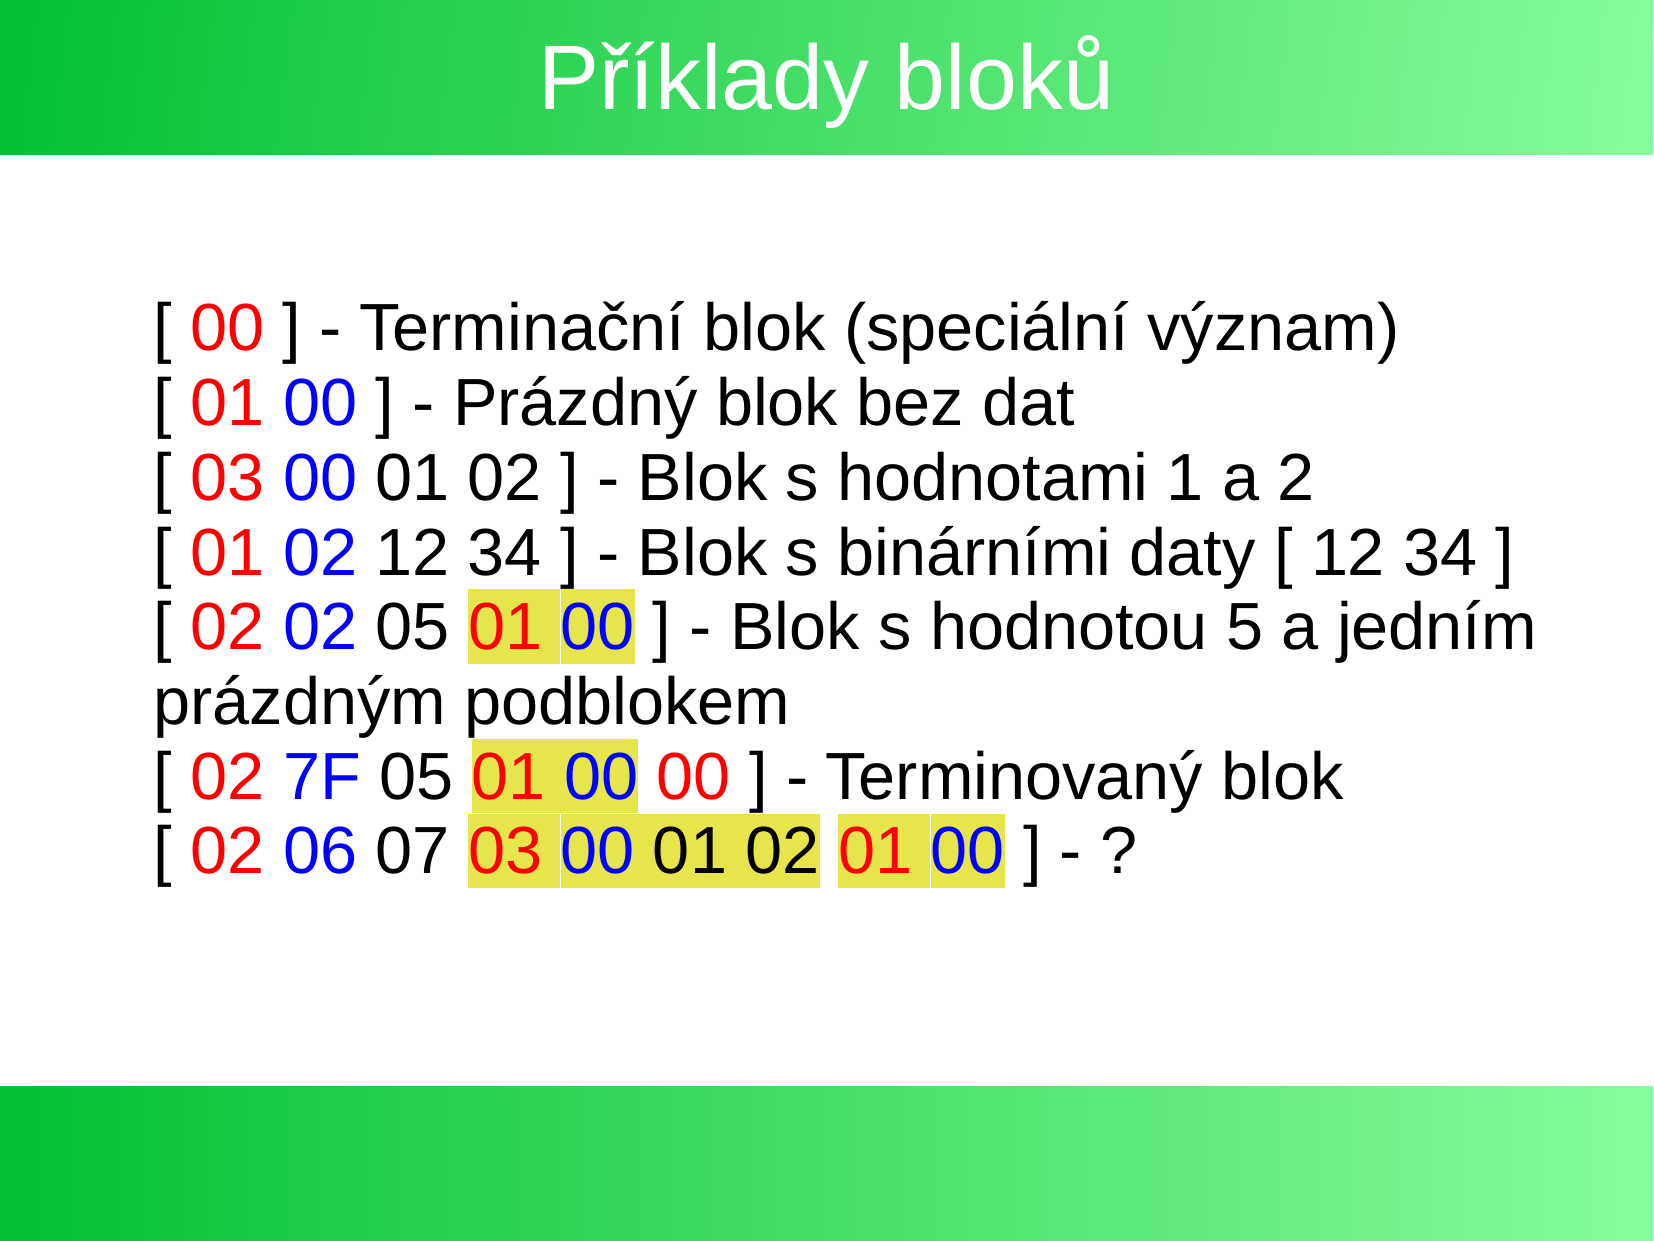

# Příklady bloků
[ 00 ] - Terminační blok (speciální význam)
[ 01 00 ] - Prázdný blok bez dat
[ 03 00 01 02 ] - Blok s hodnotami 1 a 2
[ 01 02 12 34 ] - Blok s binárními daty [ 12 34 ]
[ 02 02 05 01 00 ] - Blok s hodnotou 5 a jedním prázdným podblokem
[ 02 7F 05 01 00 00 ] - Terminovaný blok
[ 02 06 07 03 00 01 02 01 00 ] - ?